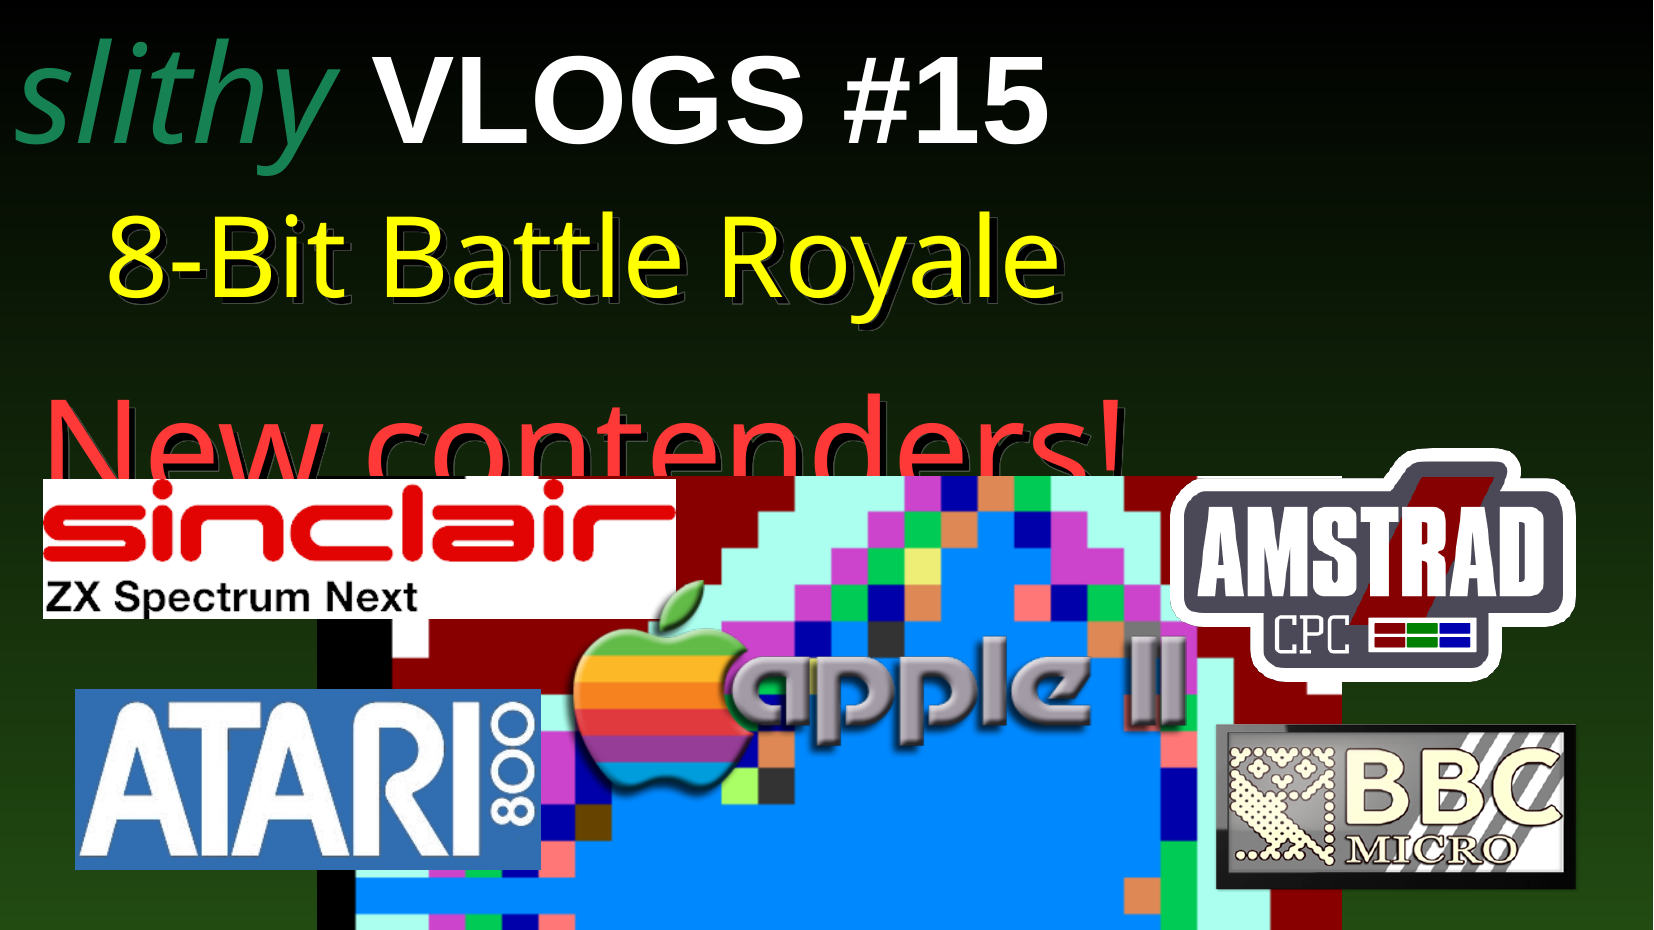

# slithy VLOGS #15
8-Bit Battle Royale
New contenders!